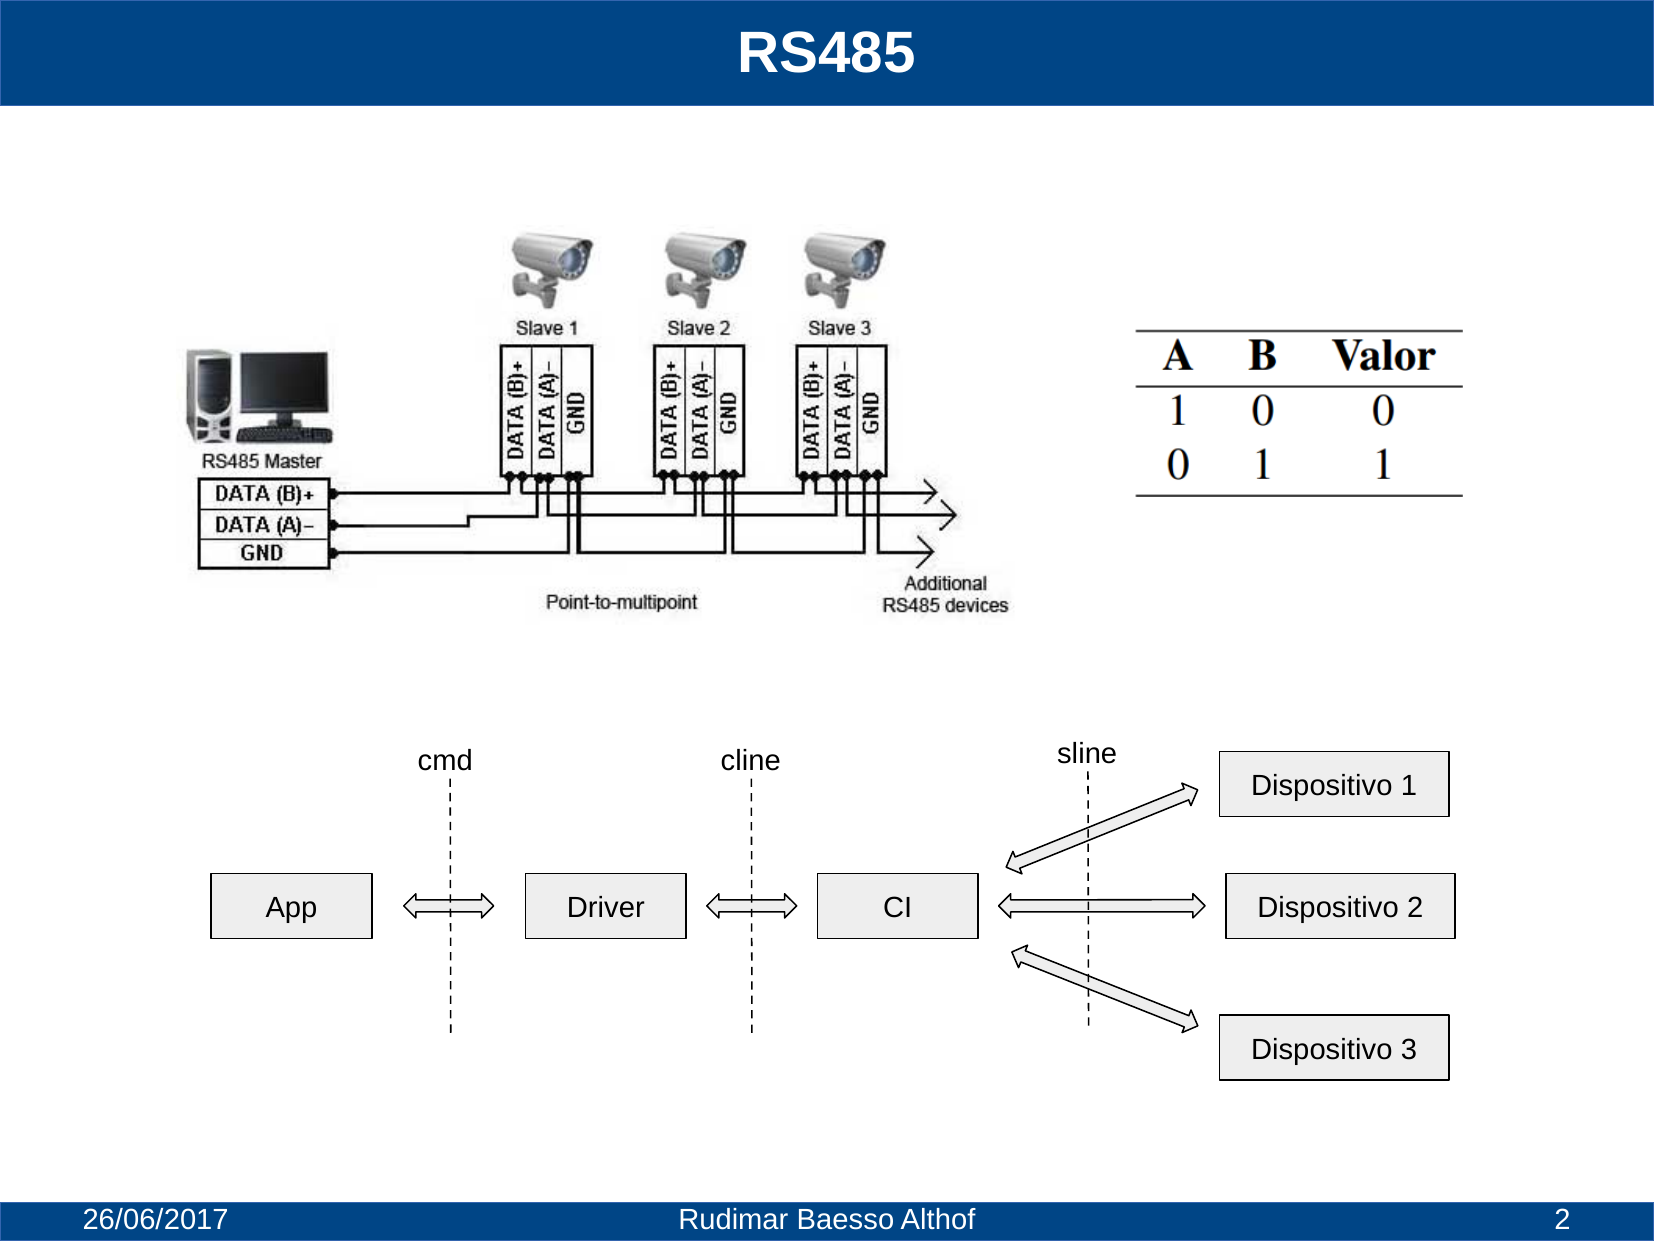

# RS485
sline
cmd
cline
Dispositivo 1
App
Driver
CI
Dispositivo 2
Dispositivo 3
26/06/2017
Rudimar Baesso Althof
2